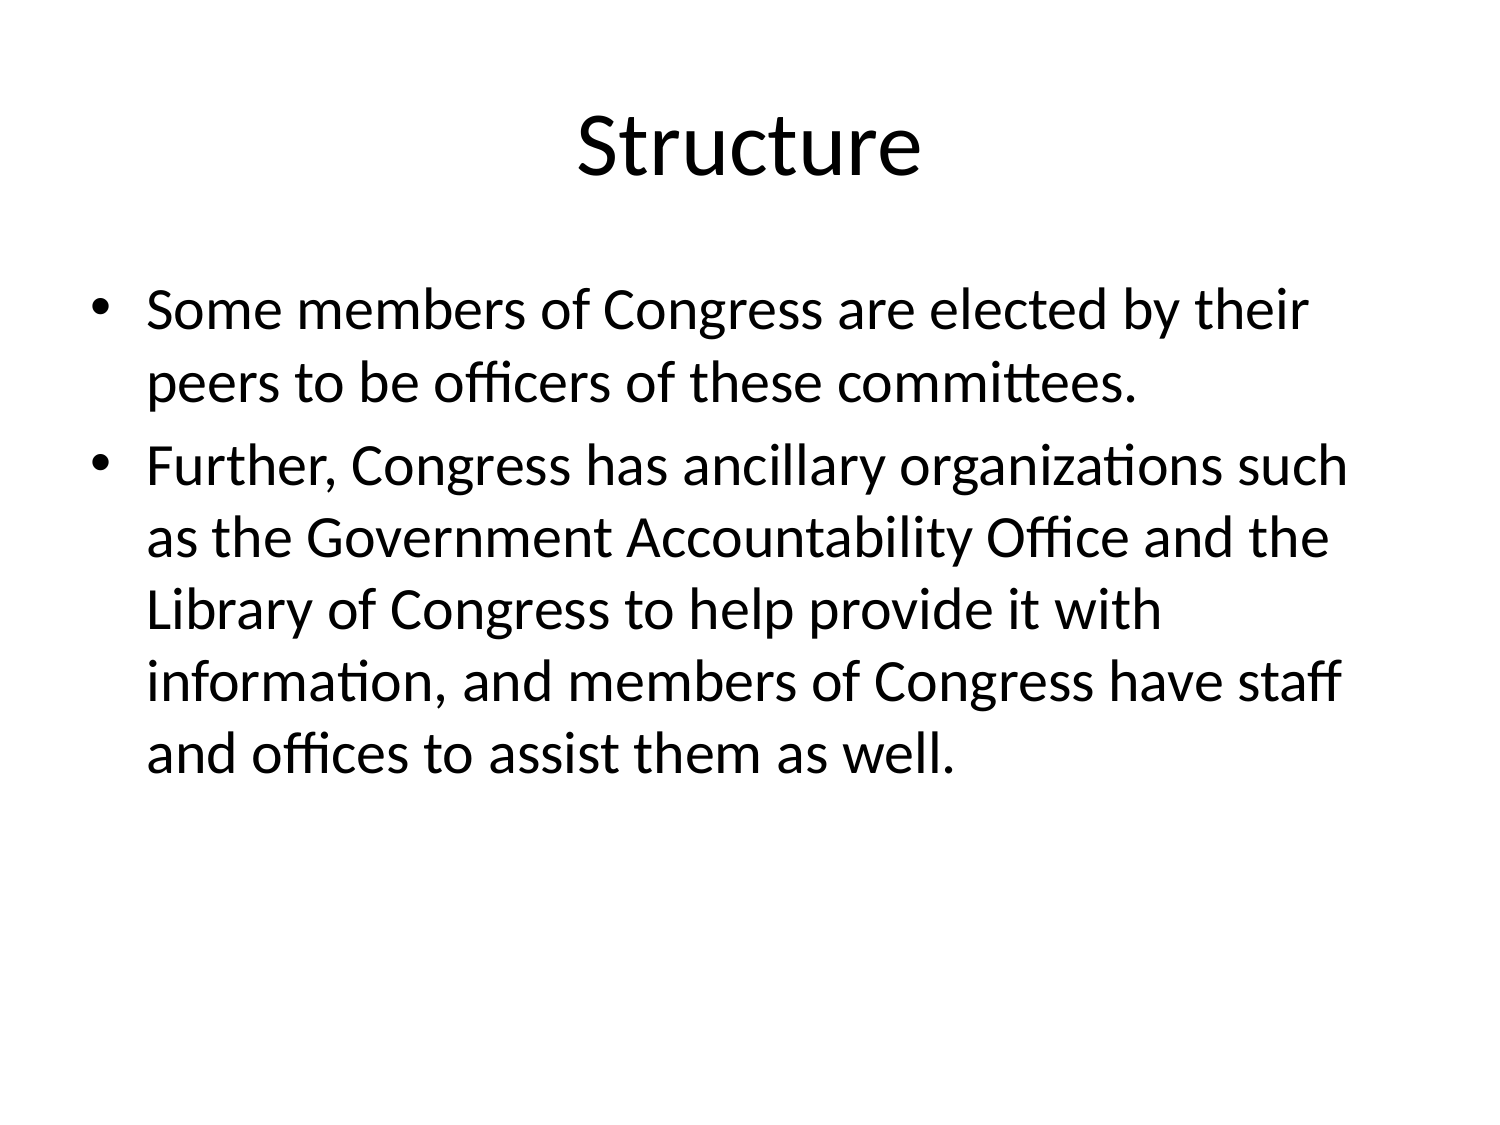

# Structure
Some members of Congress are elected by their peers to be officers of these committees.
Further, Congress has ancillary organizations such as the Government Accountability Office and the Library of Congress to help provide it with information, and members of Congress have staff and offices to assist them as well.